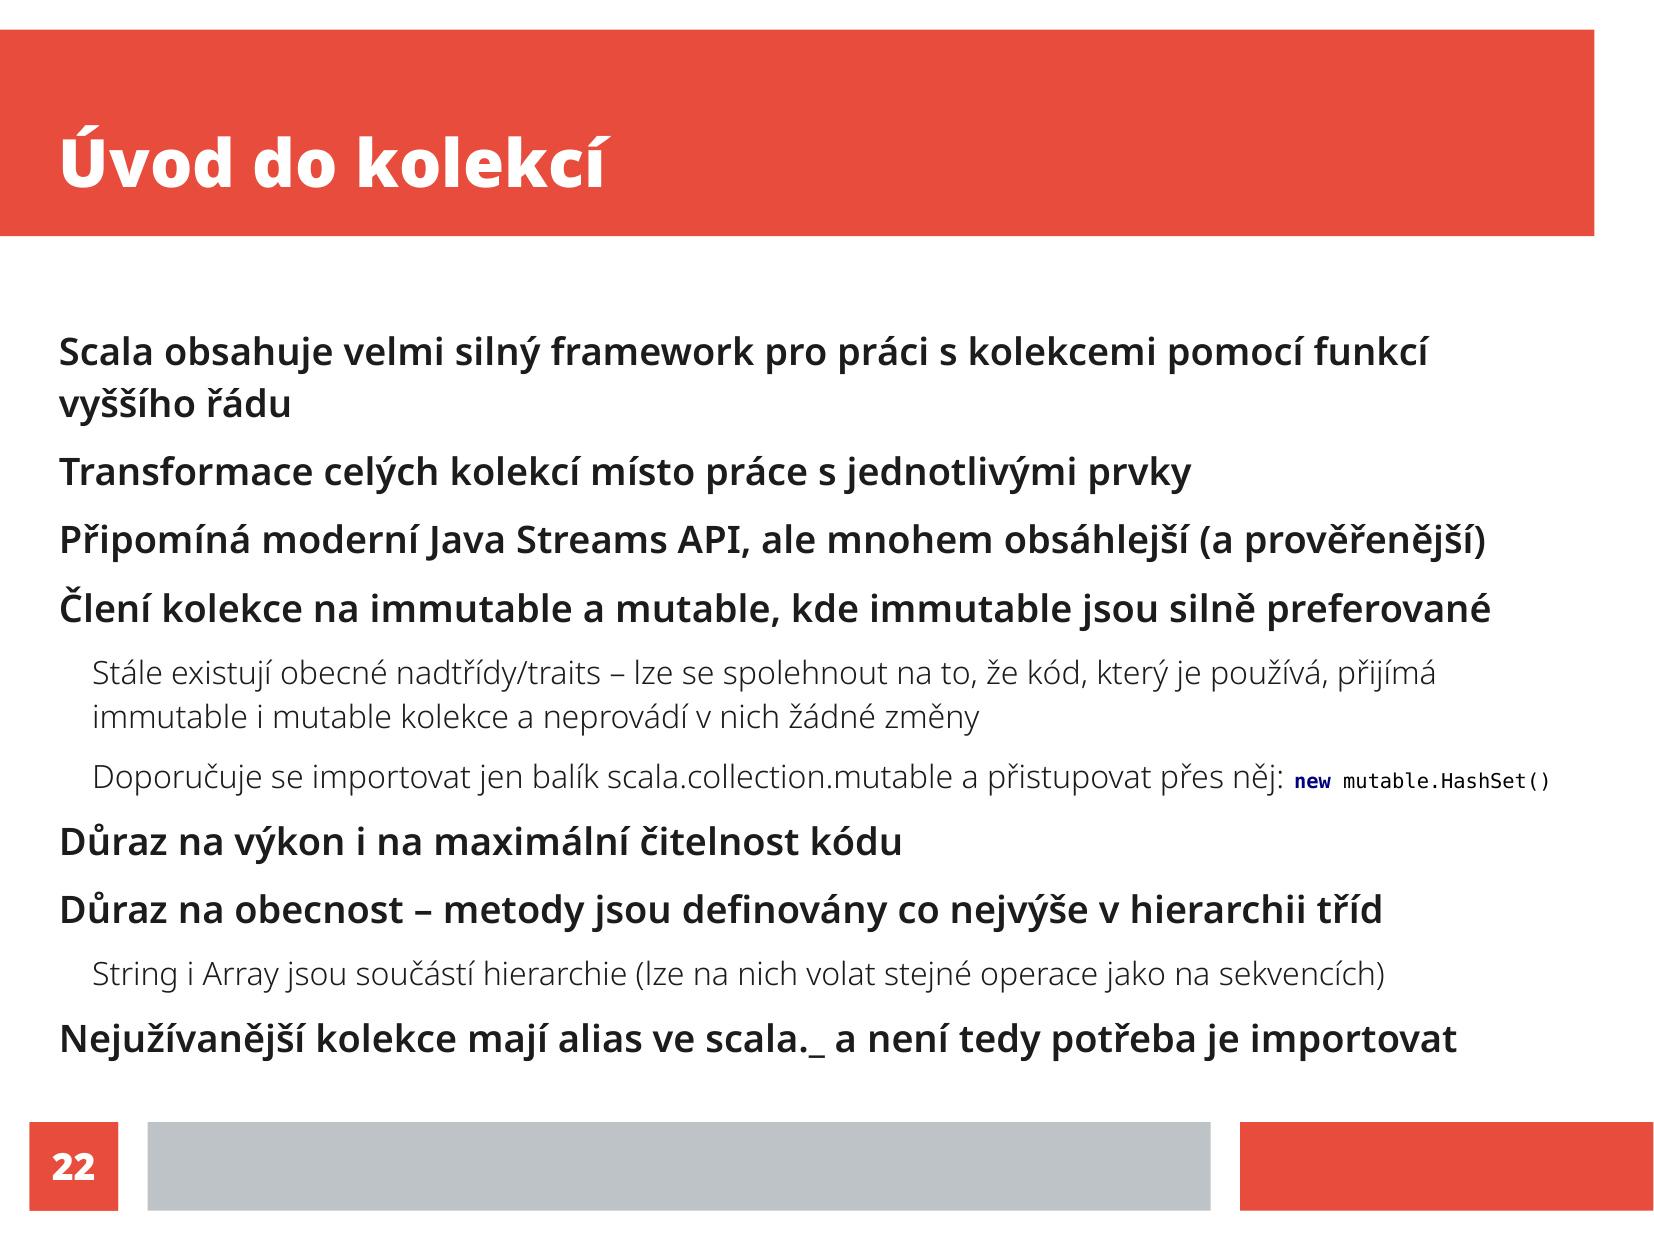

# Úvod do kolekcí
Scala obsahuje velmi silný framework pro práci s kolekcemi pomocí funkcí vyššího řádu
Transformace celých kolekcí místo práce s jednotlivými prvky
Připomíná moderní Java Streams API, ale mnohem obsáhlejší (a prověřenější)
Člení kolekce na immutable a mutable, kde immutable jsou silně preferované
Stále existují obecné nadtřídy/traits – lze se spolehnout na to, že kód, který je používá, přijímá immutable i mutable kolekce a neprovádí v nich žádné změny
Doporučuje se importovat jen balík scala.collection.mutable a přistupovat přes něj: new mutable.HashSet()
Důraz na výkon i na maximální čitelnost kódu
Důraz na obecnost – metody jsou definovány co nejvýše v hierarchii tříd
String i Array jsou součástí hierarchie (lze na nich volat stejné operace jako na sekvencích)
Nejužívanější kolekce mají alias ve scala._ a není tedy potřeba je importovat
22